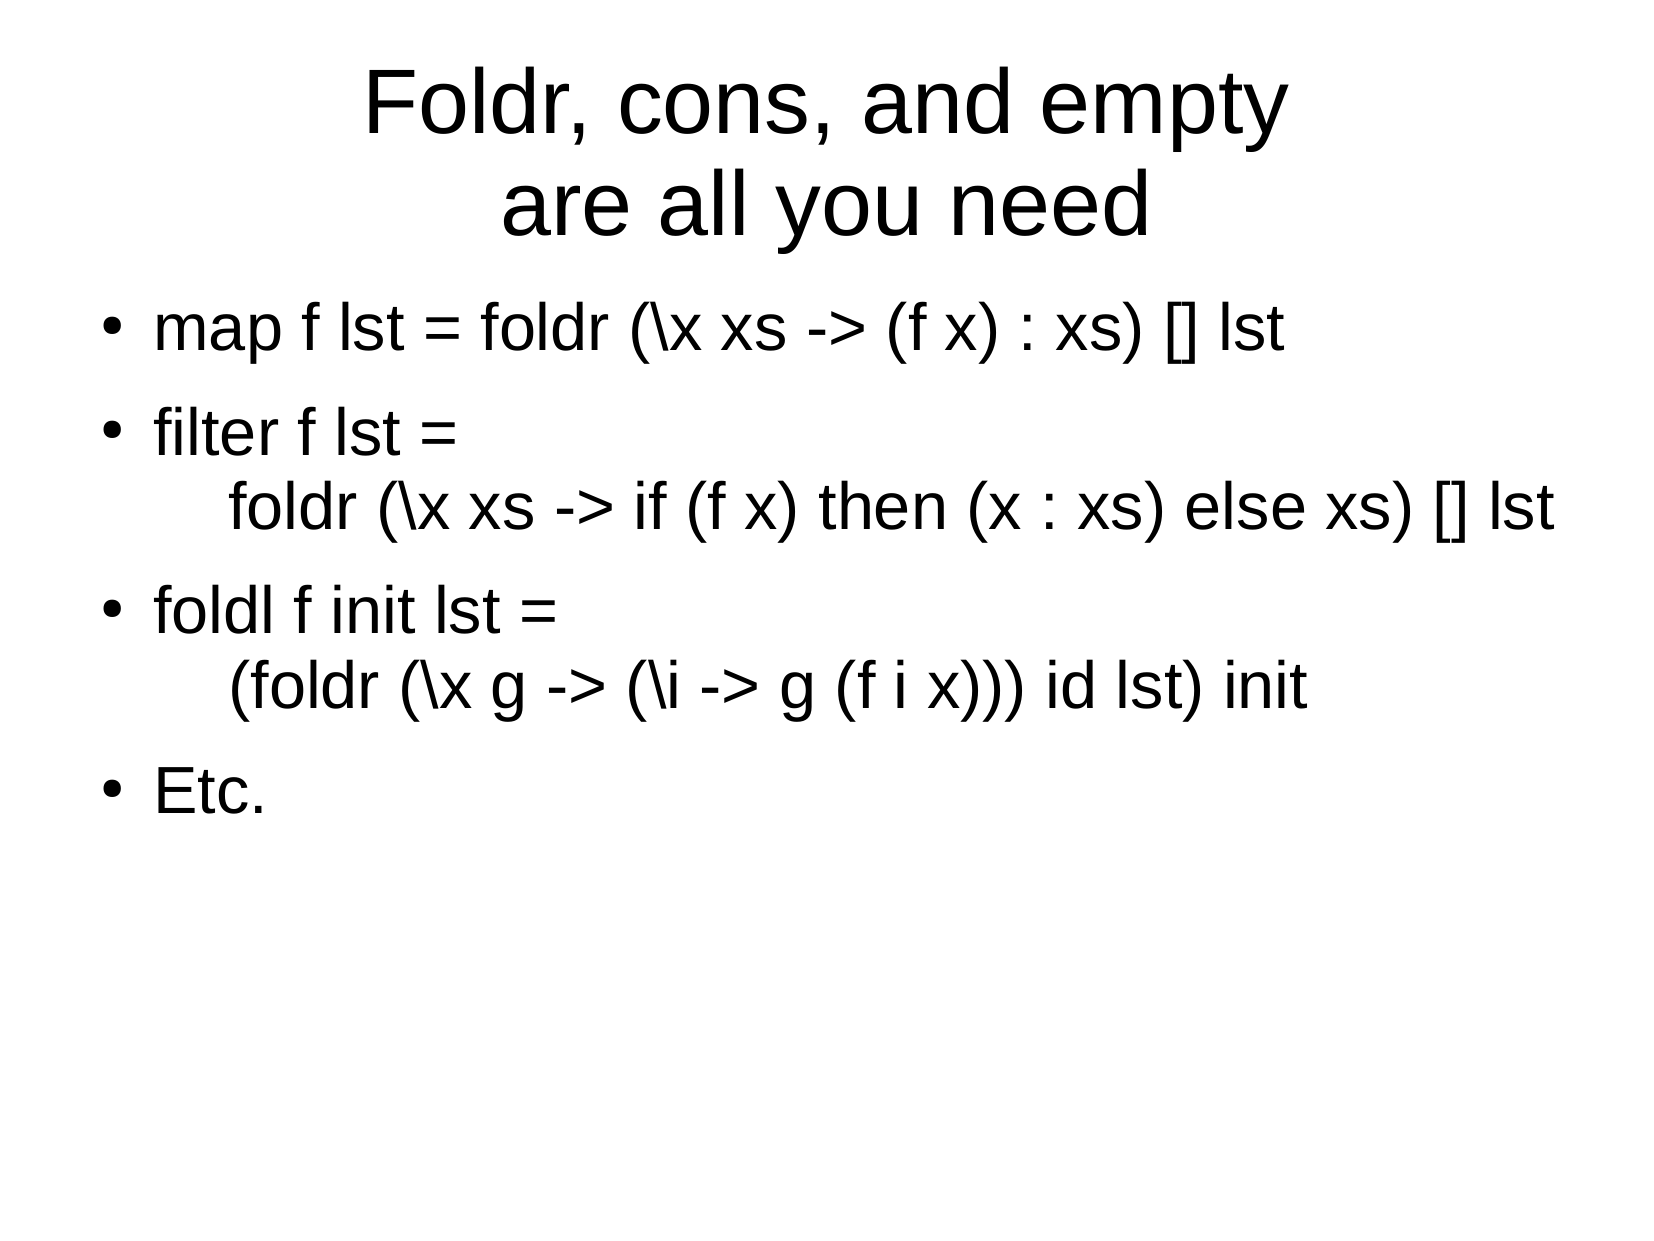

# Foldr, cons, and empty are all you need
map f lst = foldr (\x xs -> (f x) : xs) [] lst
filter f lst =
	foldr (\x xs -> if (f x) then (x : xs) else xs) [] lst
foldl f init lst =
	(foldr (\x g -> (\i -> g (f i x))) id lst) init
Etc.